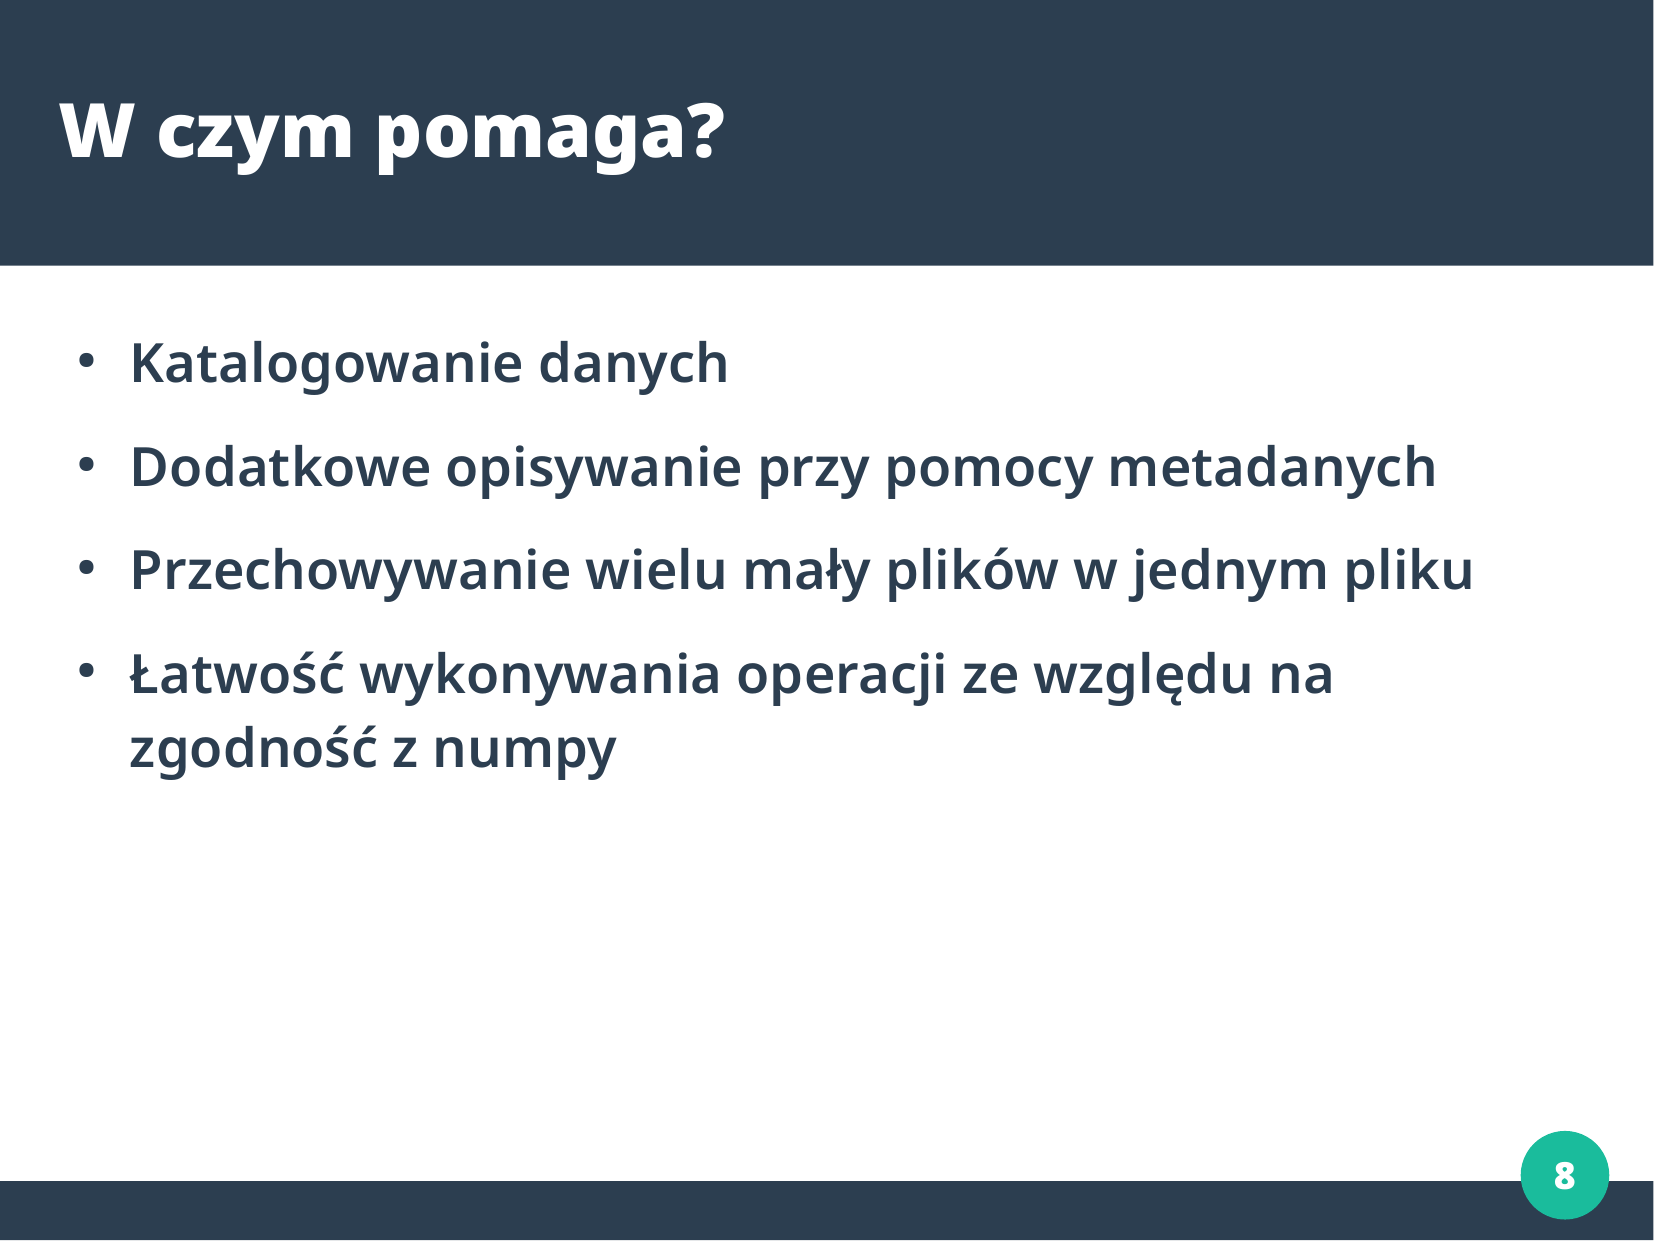

# W czym pomaga?
Katalogowanie danych
Dodatkowe opisywanie przy pomocy metadanych
Przechowywanie wielu mały plików w jednym pliku
Łatwość wykonywania operacji ze względu na zgodność z numpy
8